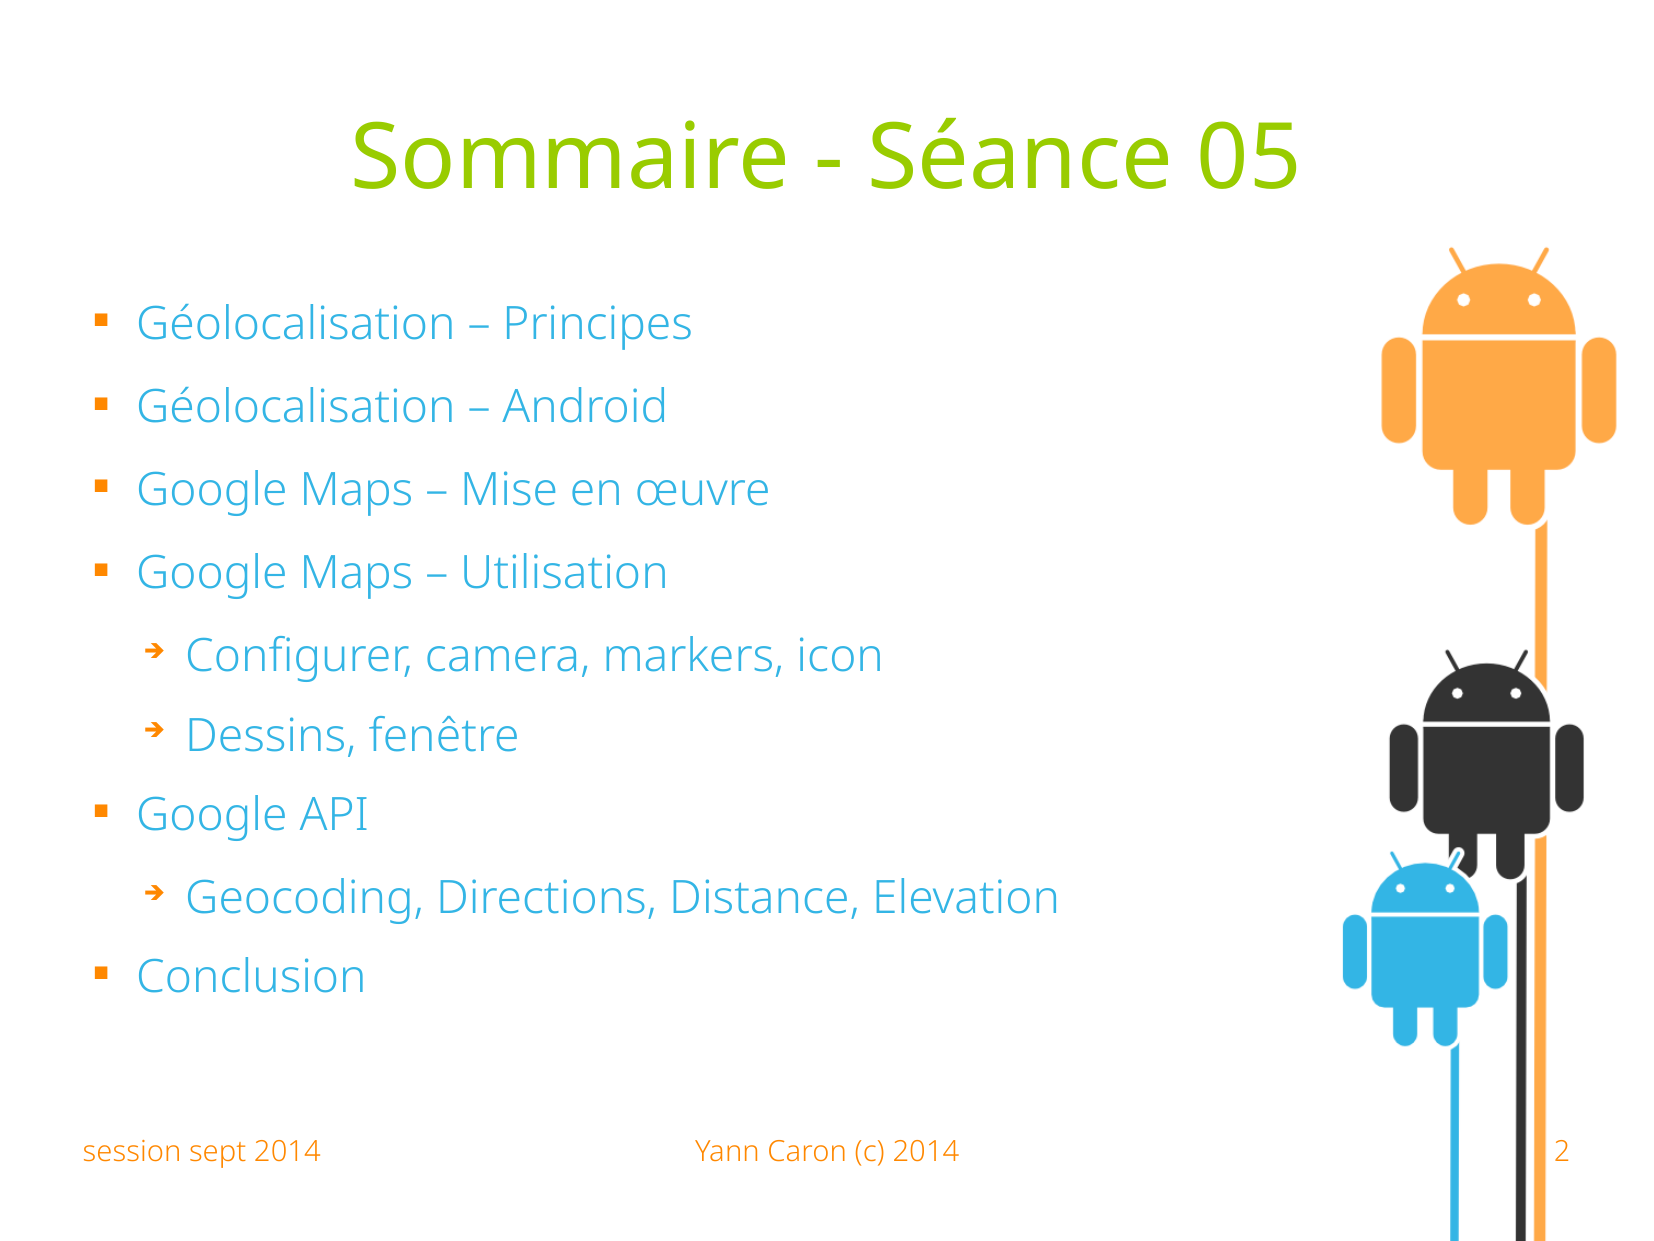

# Sommaire - Séance 05
Géolocalisation – Principes
Géolocalisation – Android
Google Maps – Mise en œuvre
Google Maps – Utilisation
Configurer, camera, markers, icon
Dessins, fenêtre
Google API
Geocoding, Directions, Distance, Elevation
Conclusion
session sept 2014
Yann Caron (c) 2014
2